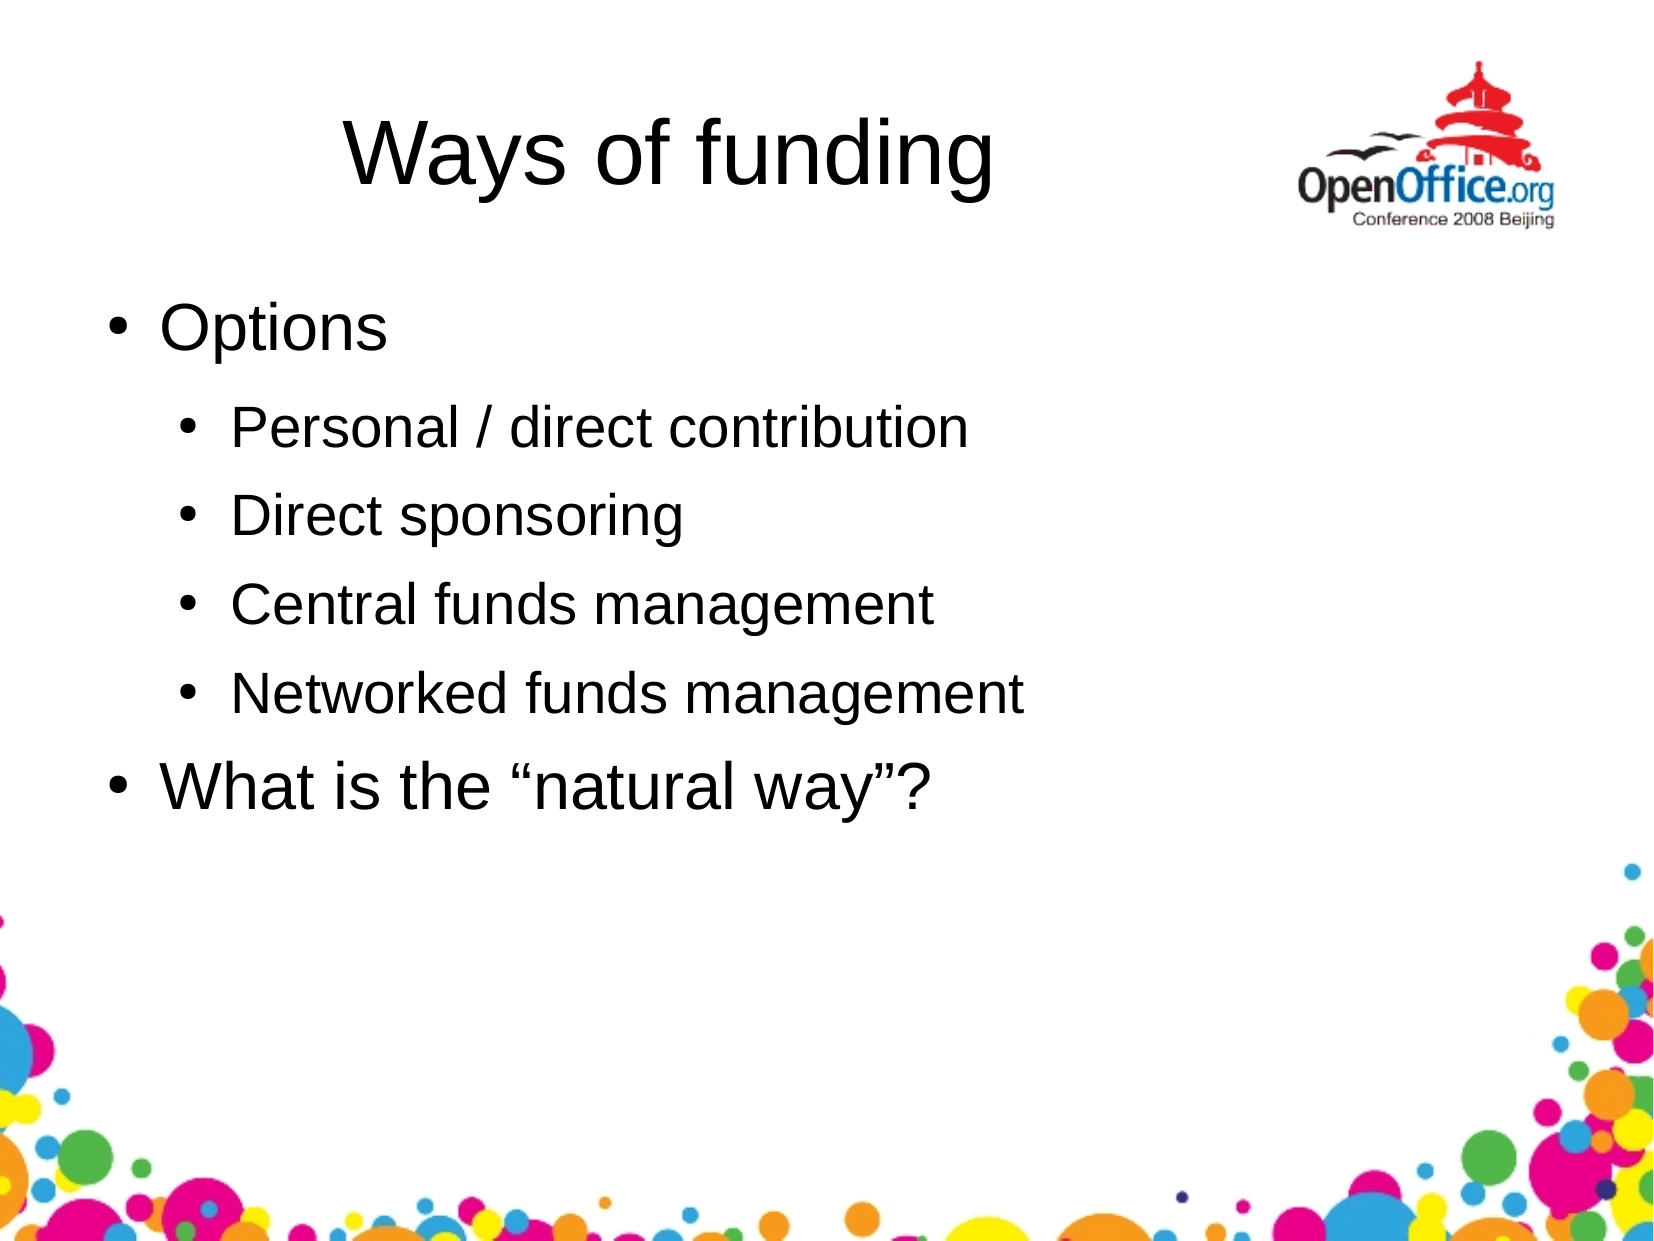

# Ways of funding
Options
Personal / direct contribution
Direct sponsoring
Central funds management
Networked funds management
What is the “natural way”?